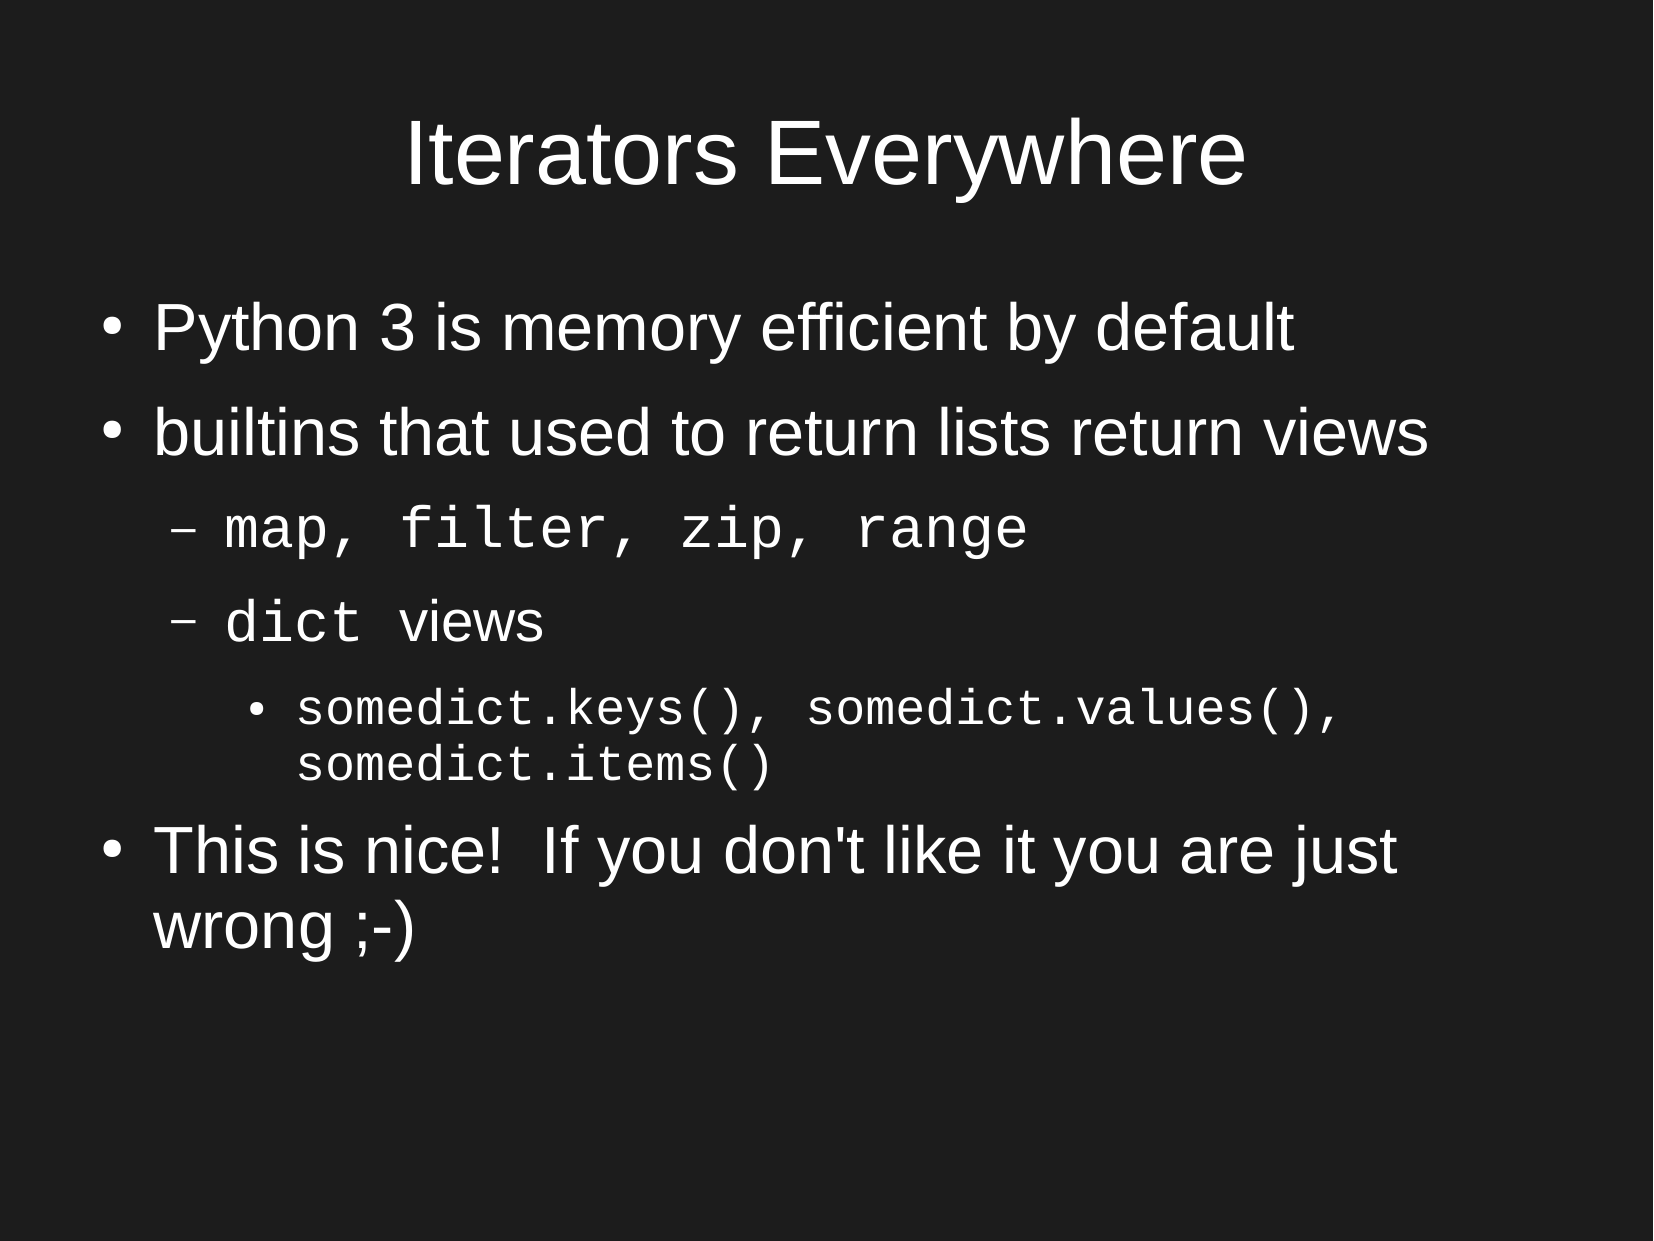

# Iterators Everywhere
Python 3 is memory efficient by default
builtins that used to return lists return views
map, filter, zip, range
dict views
somedict.keys(), somedict.values(), somedict.items()
This is nice! If you don't like it you are just wrong ;-)